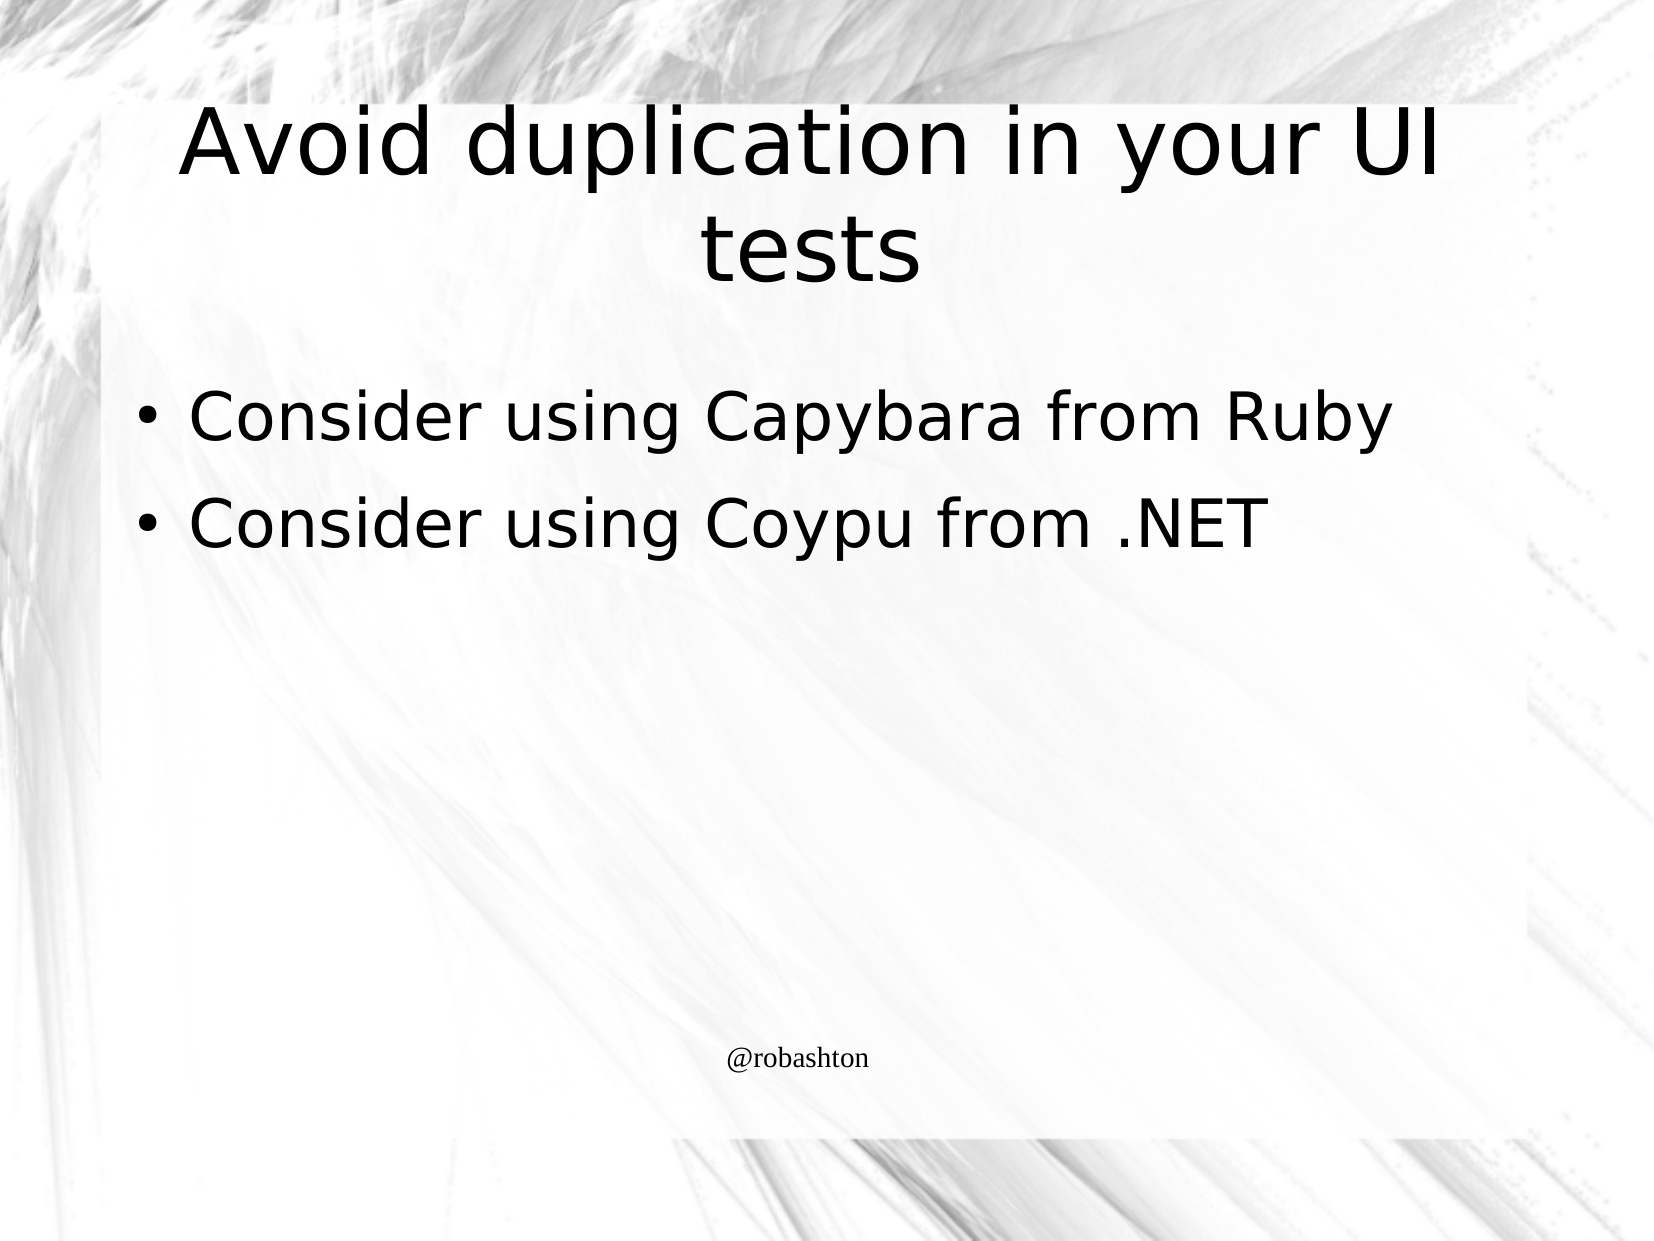

# Avoid duplication in your UI tests
Consider using Capybara from Ruby
Consider using Coypu from .NET
@robashton